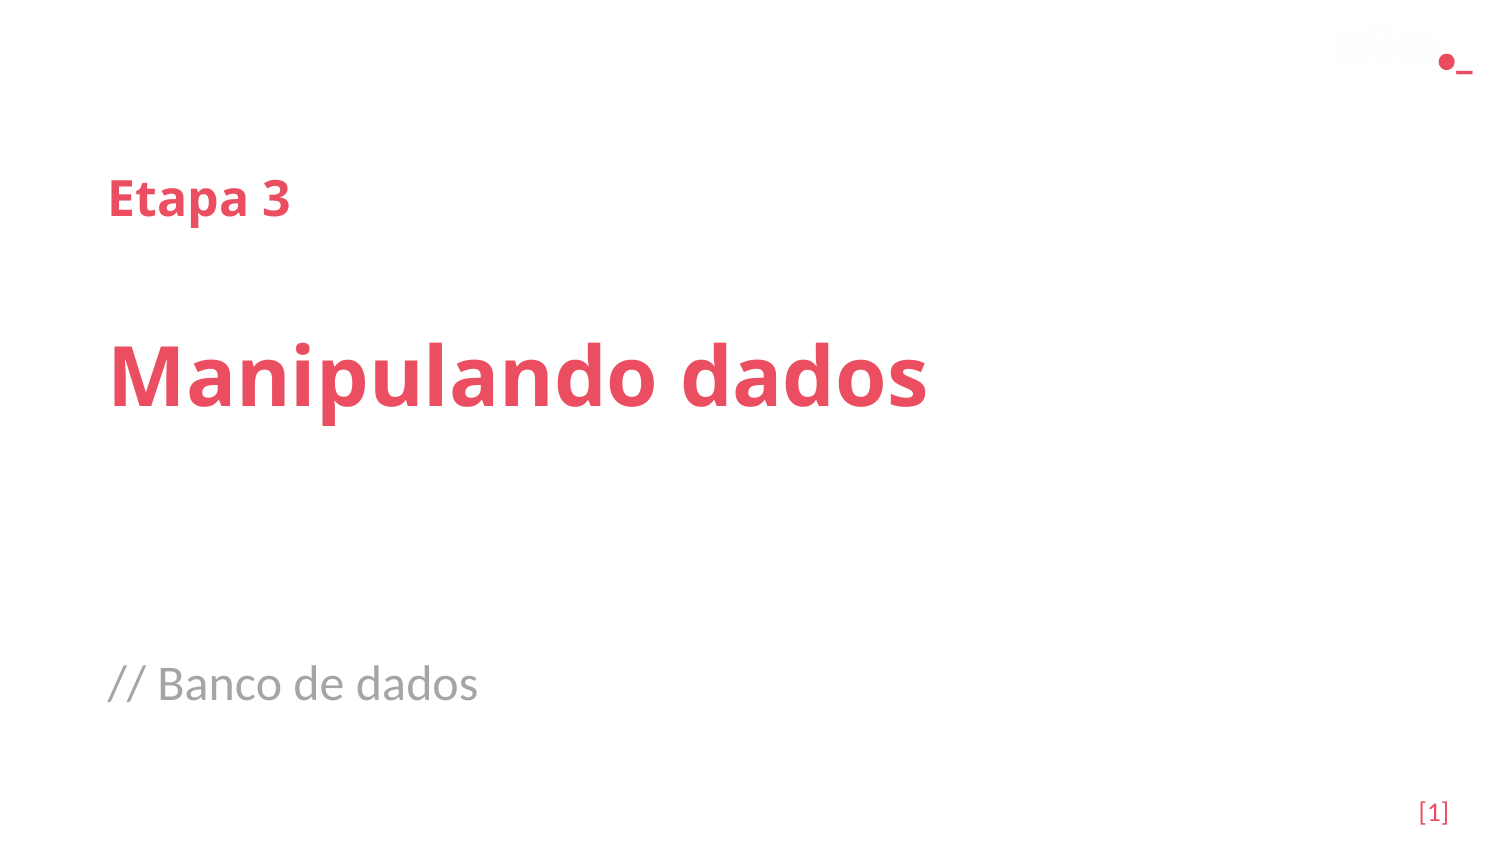

Etapa 3
Manipulando dados
// Banco de dados